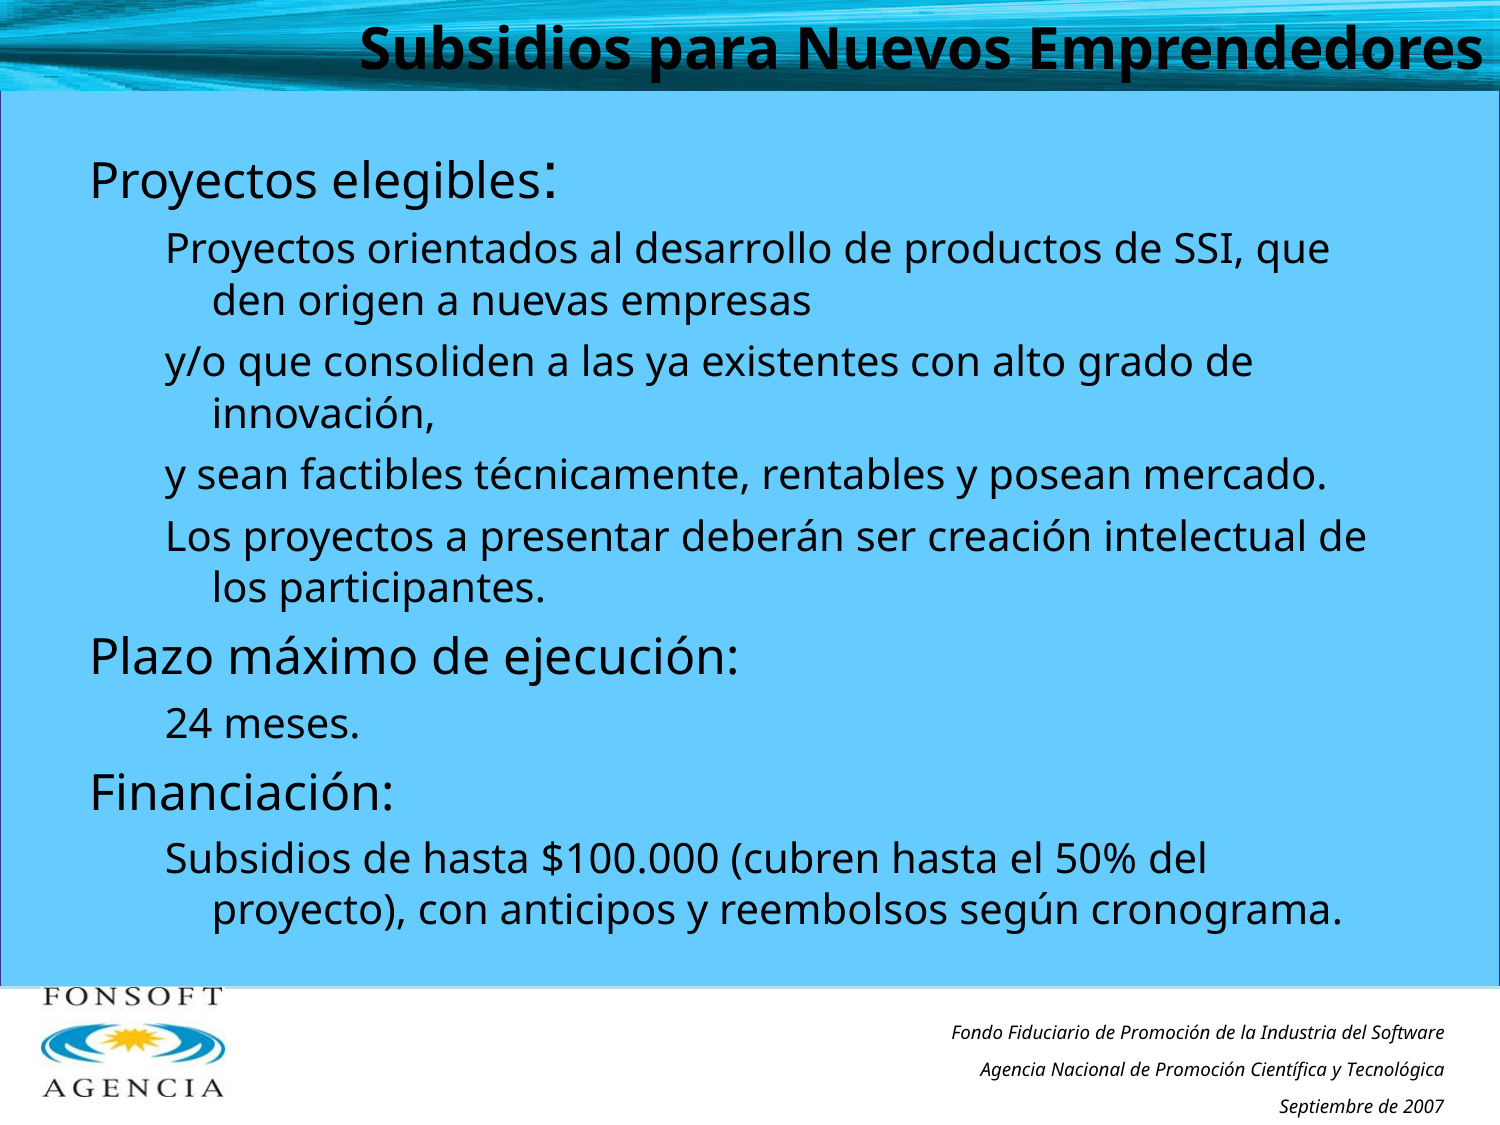

# Subsidios para Nuevos Emprendedores
Proyectos elegibles:
Proyectos orientados al desarrollo de productos de SSI, que den origen a nuevas empresas
y/o que consoliden a las ya existentes con alto grado de innovación,
y sean factibles técnicamente, rentables y posean mercado.
Los proyectos a presentar deberán ser creación intelectual de los participantes.
Plazo máximo de ejecución:
24 meses.
Financiación:
Subsidios de hasta $100.000 (cubren hasta el 50% del proyecto), con anticipos y reembolsos según cronograma.